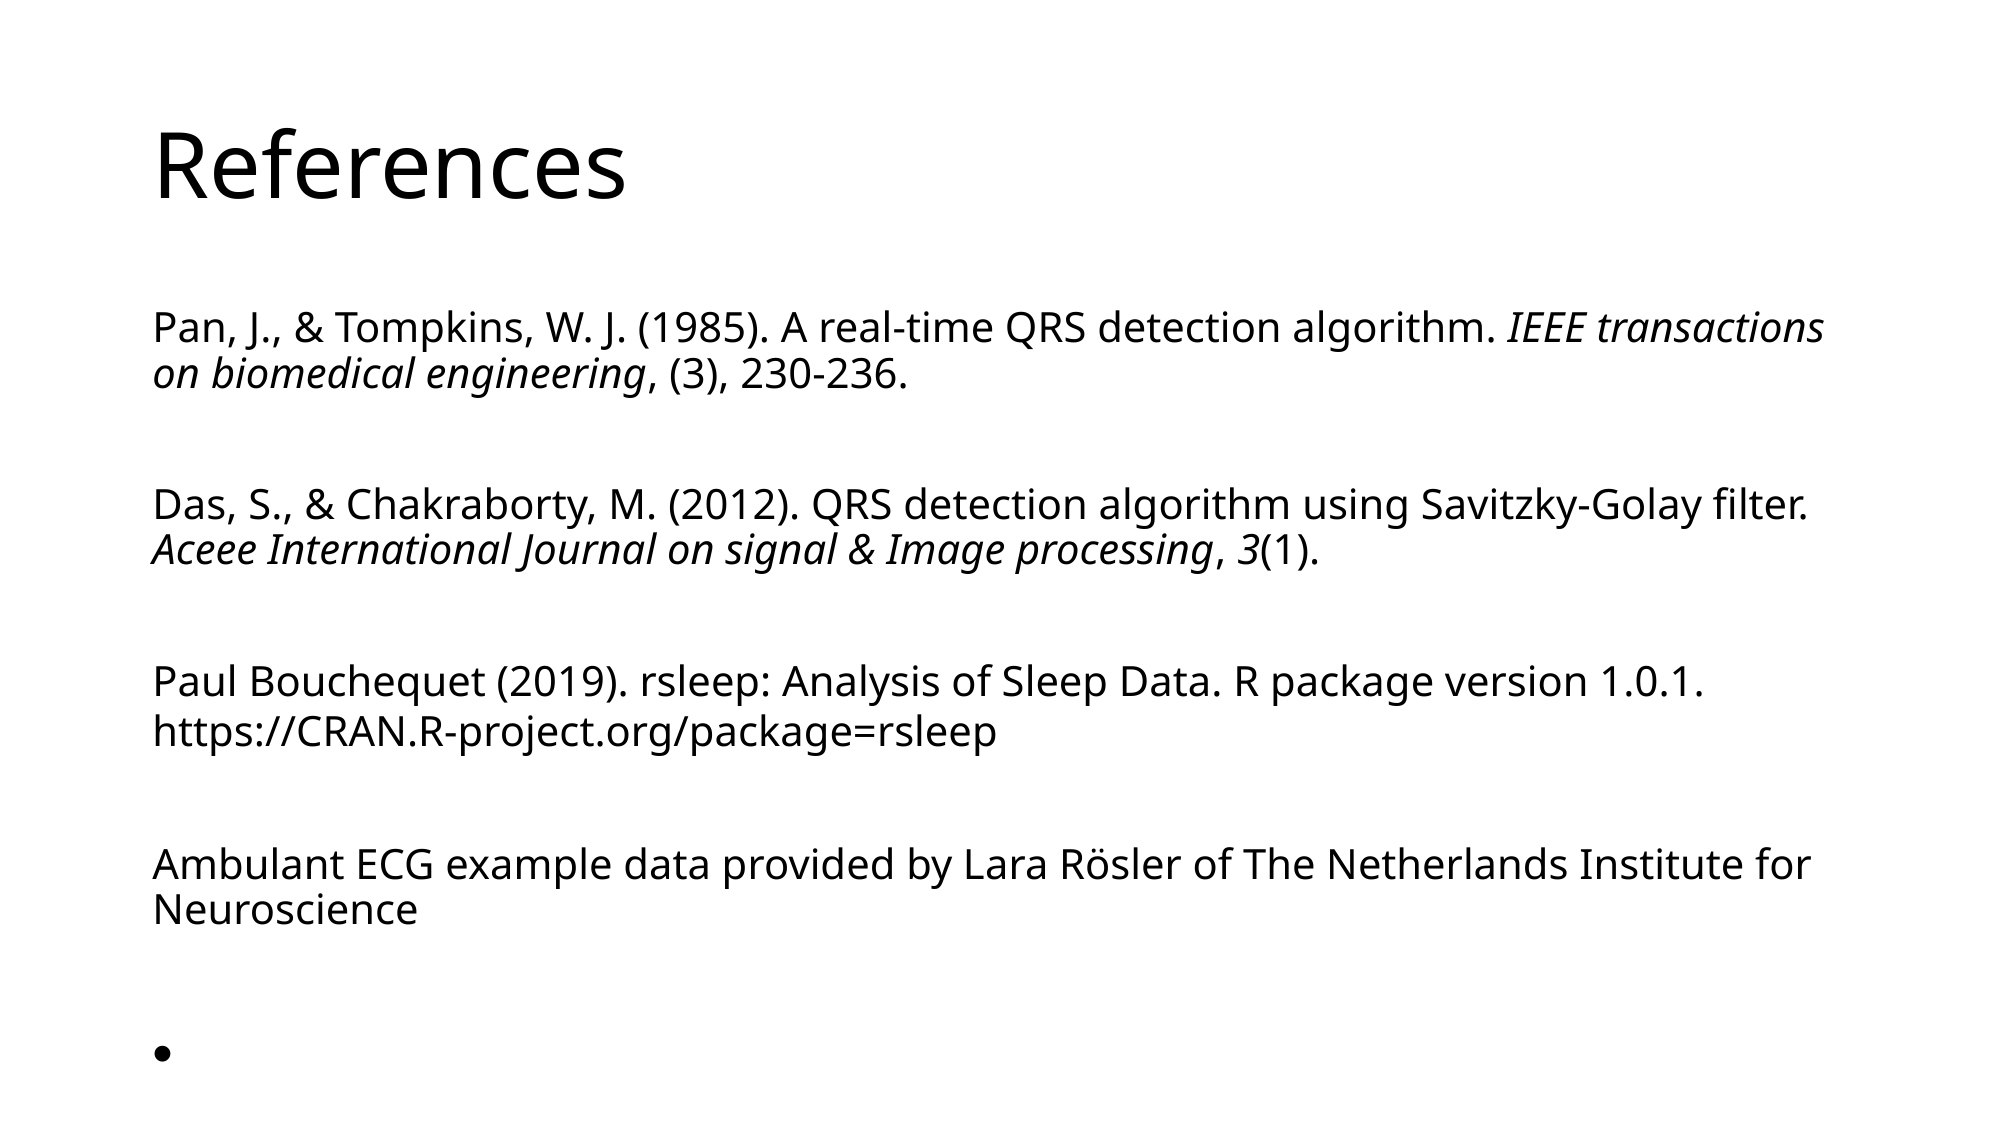

# References
Pan, J., & Tompkins, W. J. (1985). A real-time QRS detection algorithm. IEEE transactions on biomedical engineering, (3), 230-236.
Das, S., & Chakraborty, M. (2012). QRS detection algorithm using Savitzky-Golay filter. Aceee International Journal on signal & Image processing, 3(1).
Paul Bouchequet (2019). rsleep: Analysis of Sleep Data. R package version 1.0.1. https://CRAN.R-project.org/package=rsleep
Ambulant ECG example data provided by Lara Rösler of The Netherlands Institute for Neuroscience